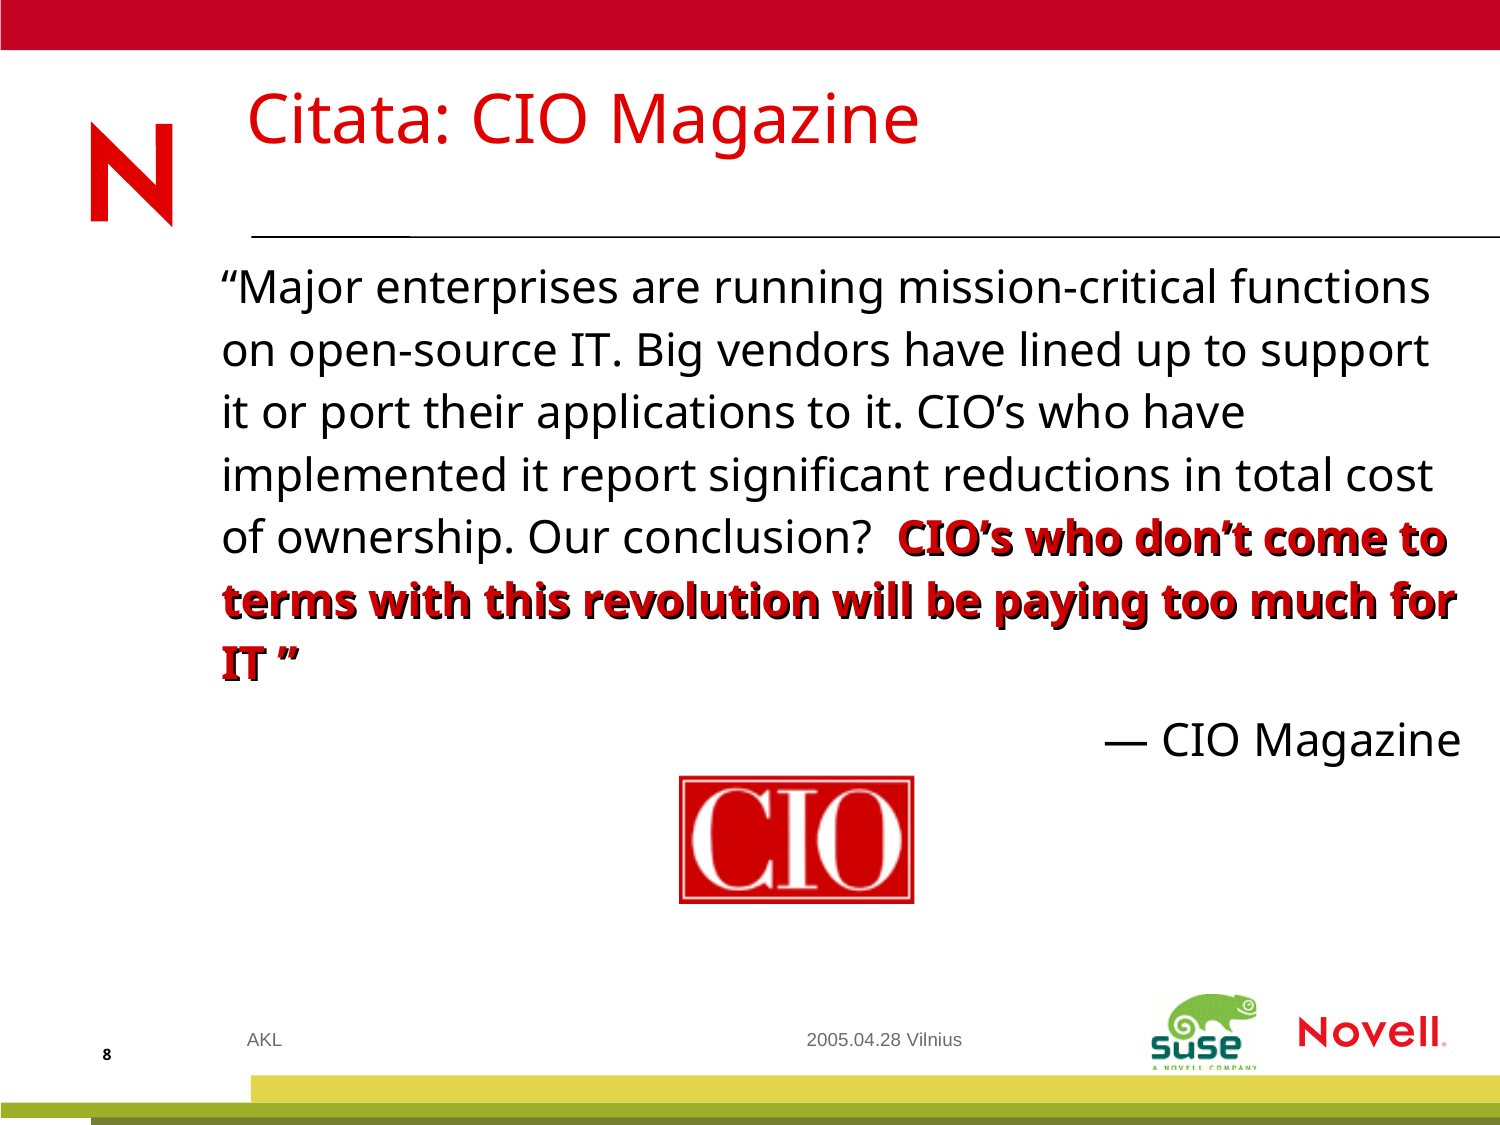

# Citata: CIO Magazine CIO magazine
“Major enterprises are running mission-critical functions on open-source IT. Big vendors have lined up to support it or port their applications to it. CIO’s who have implemented it report significant reductions in total cost of ownership. Our conclusion? CIO’s who don’t come to terms with this revolution will be paying too much for IT ”
— CIO Magazine